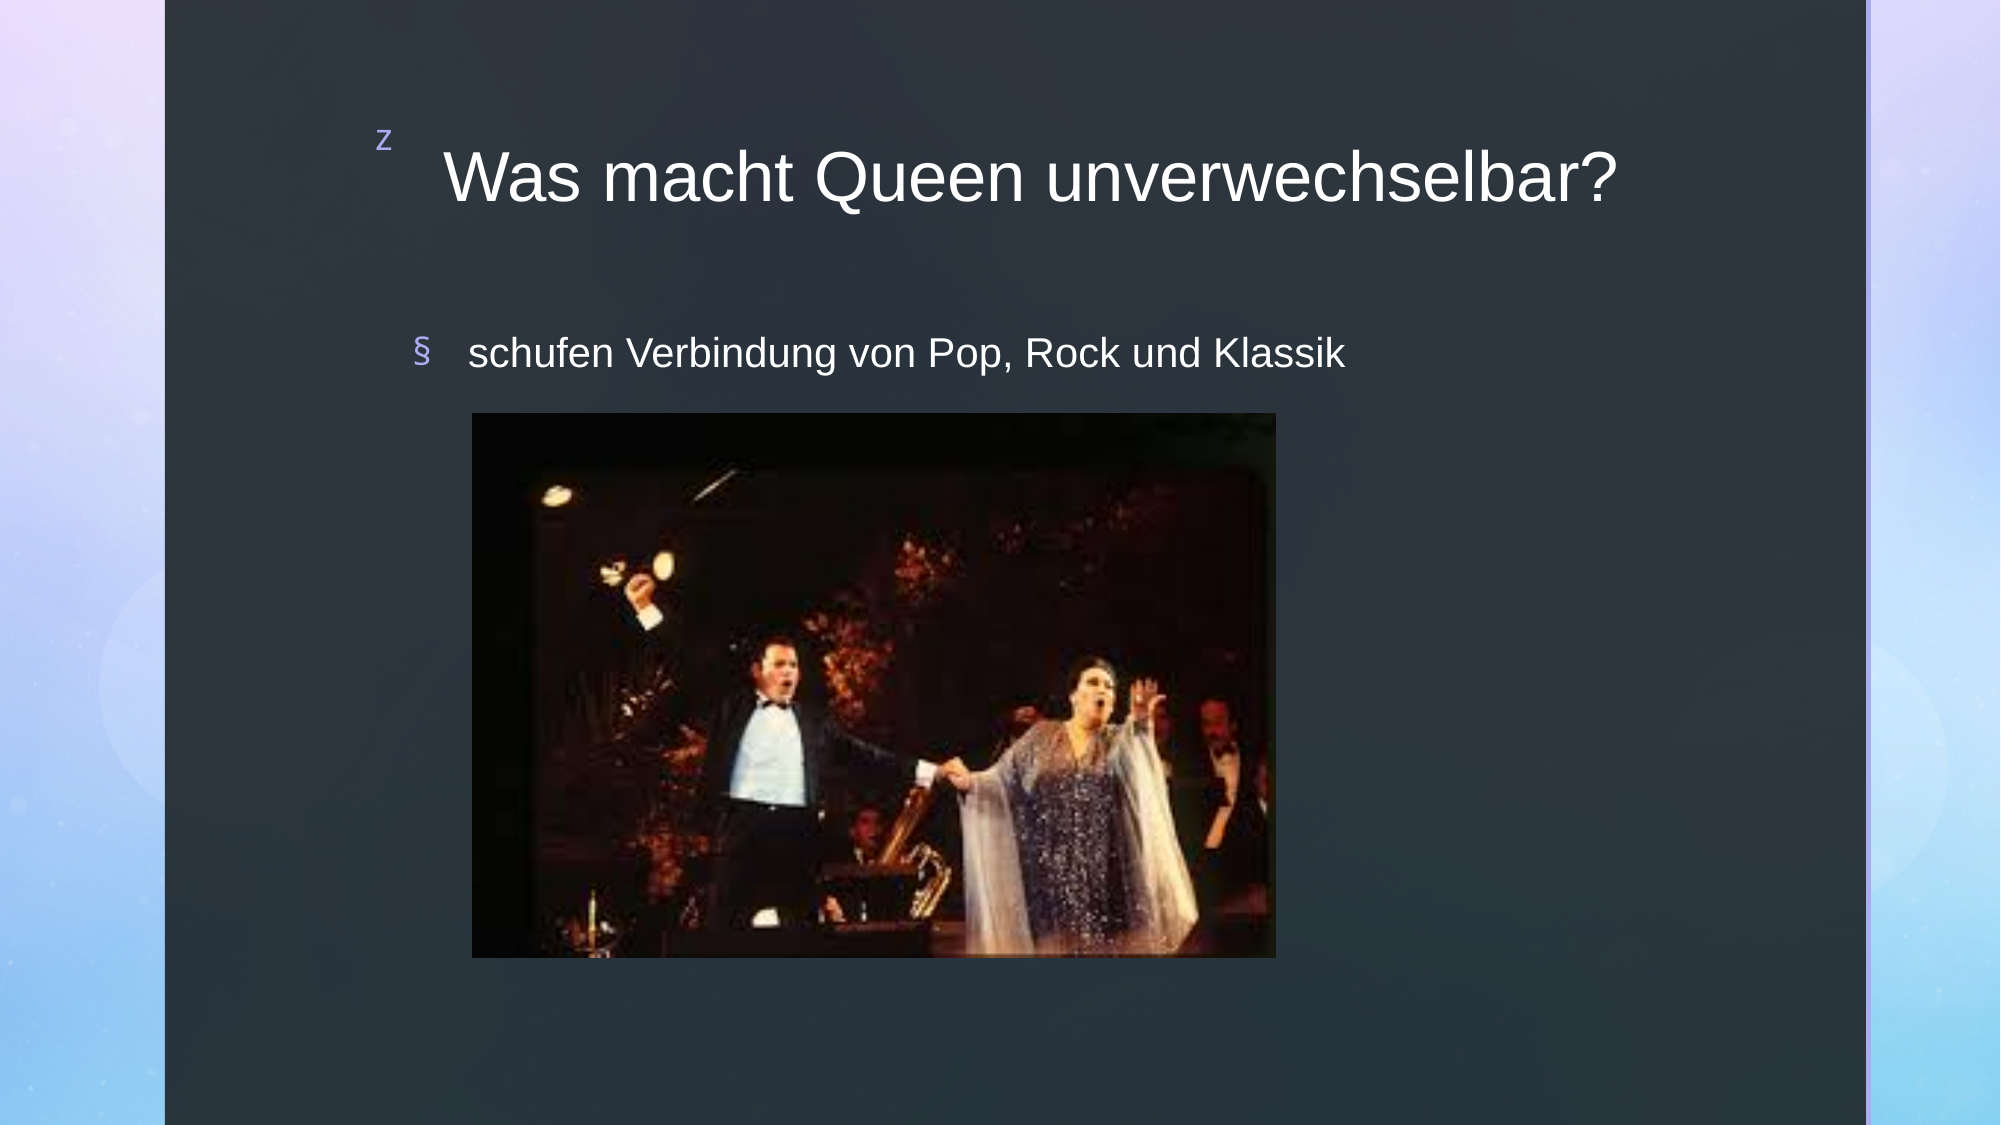

# Was macht Queen unverwechselbar?
schufen Verbindung von Pop, Rock und Klassik